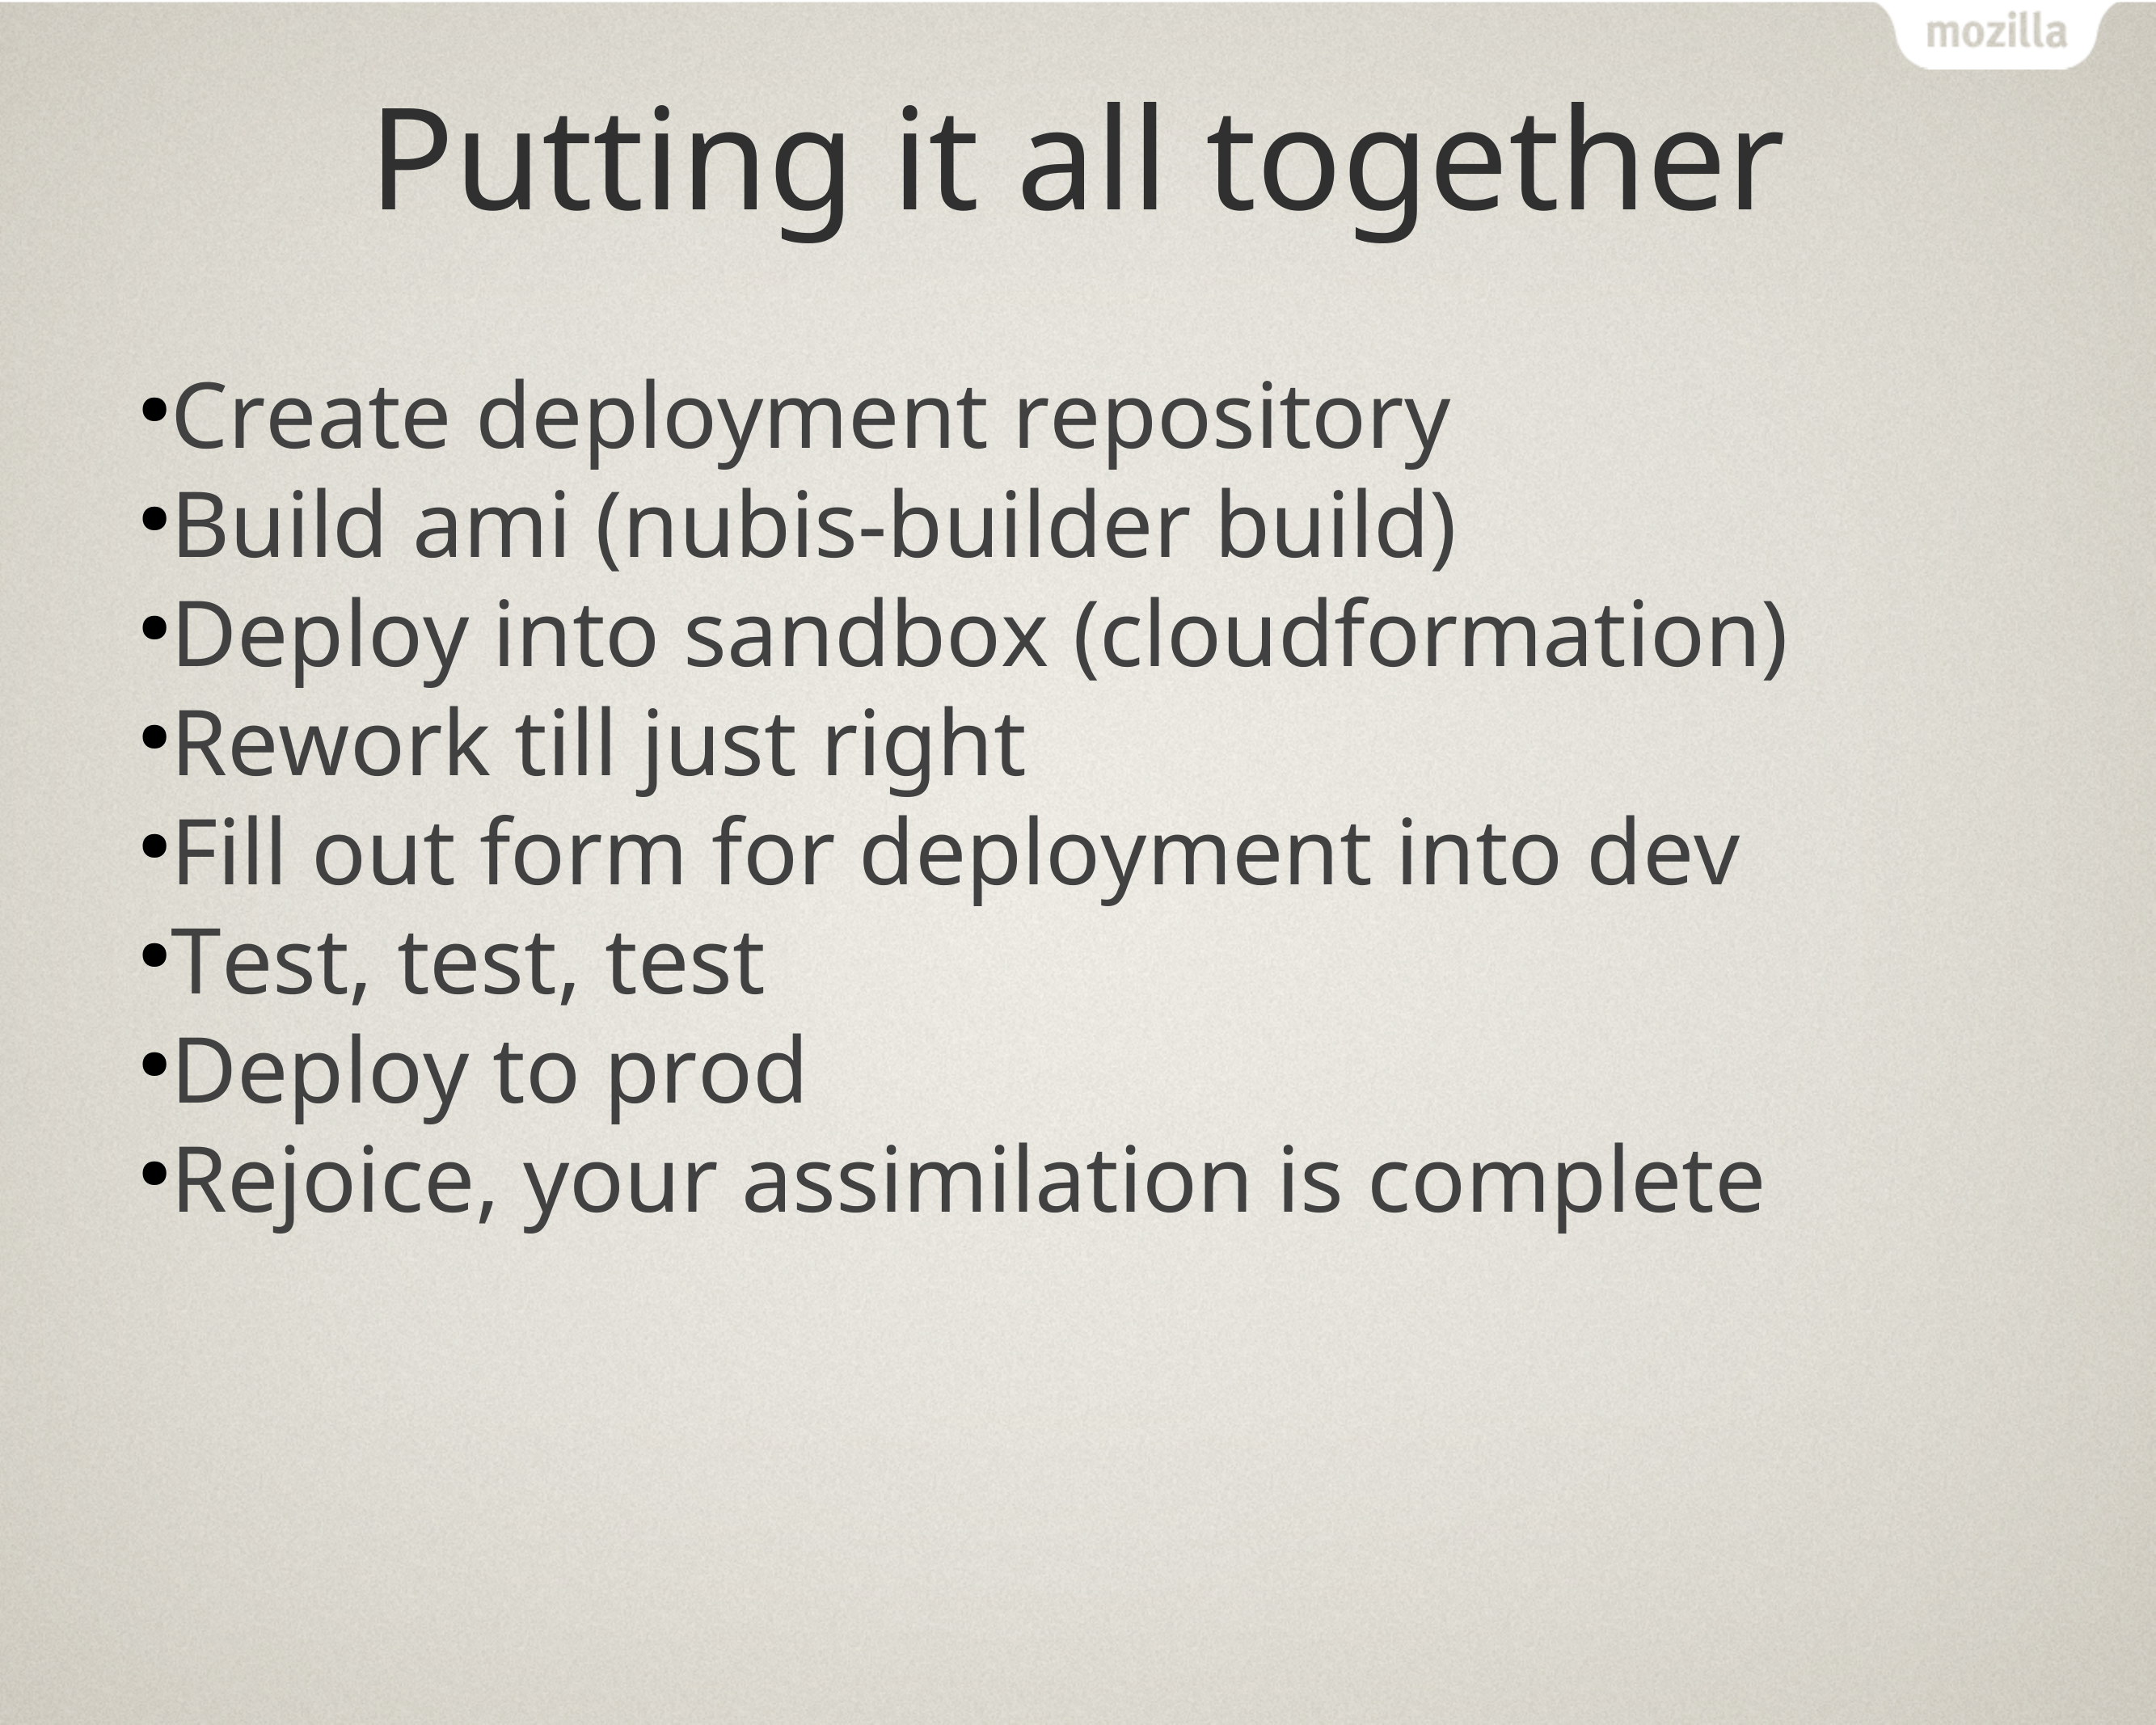

# Putting it all together
Create deployment repository
Build ami (nubis-builder build)
Deploy into sandbox (cloudformation)
Rework till just right
Fill out form for deployment into dev
Test, test, test
Deploy to prod
Rejoice, your assimilation is complete